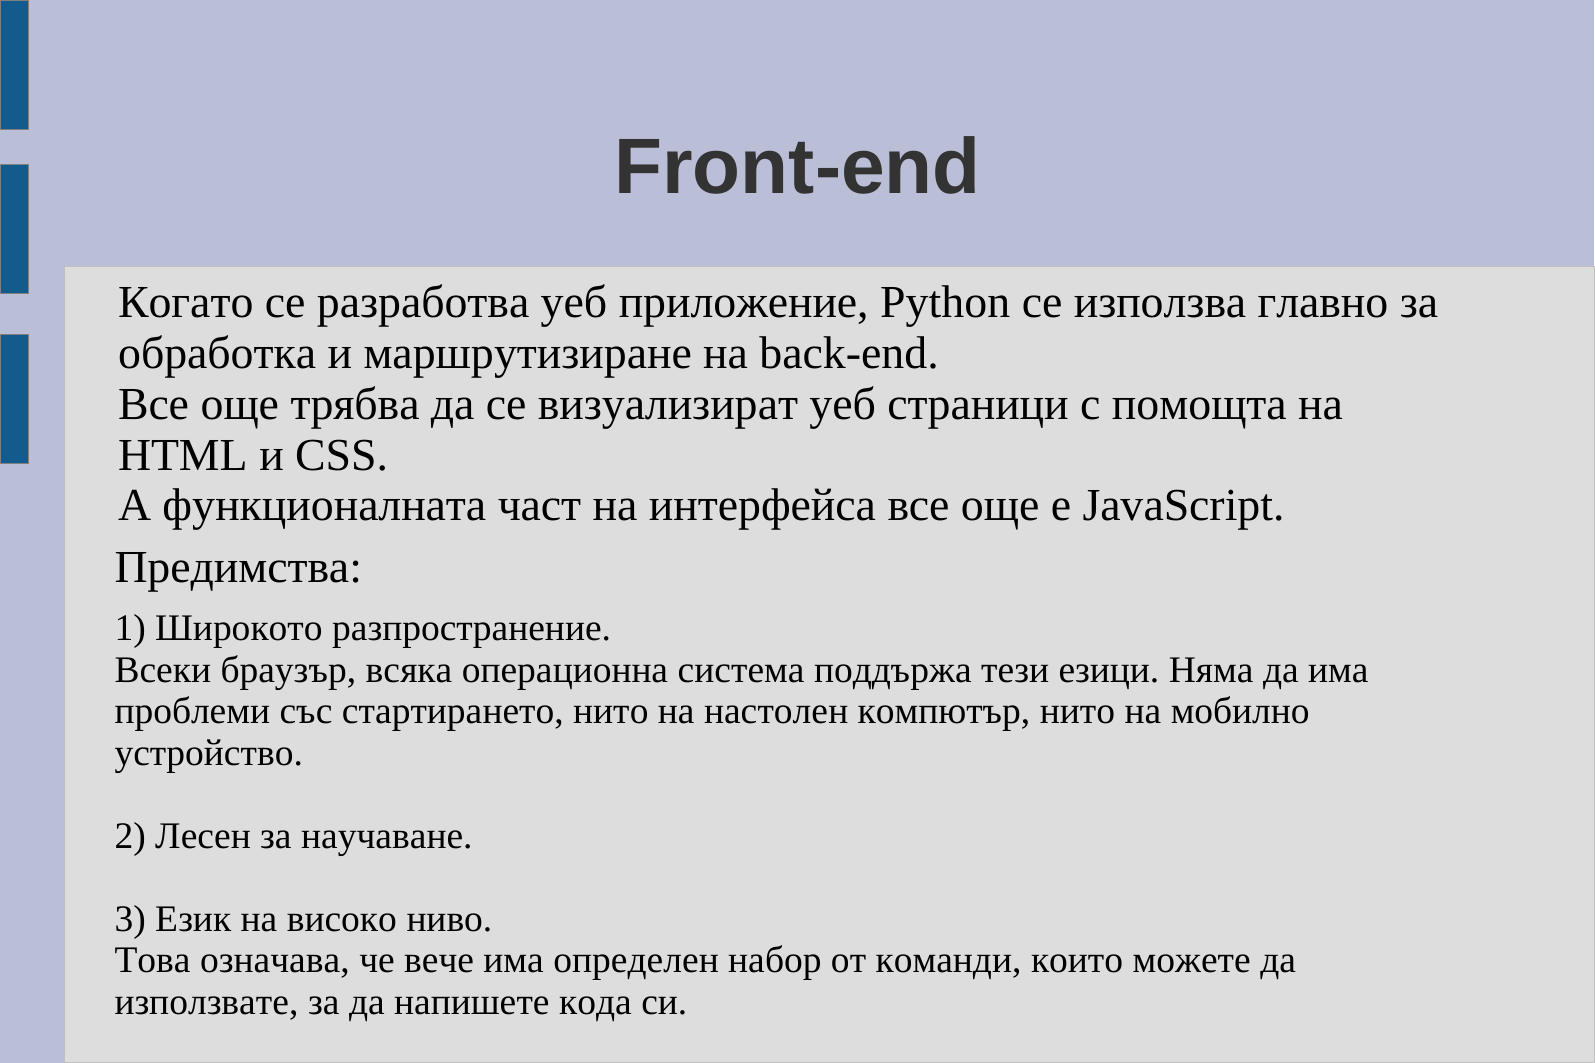

# Front-end
Когато се разработва уеб приложение, Python се използва главно за обработка и маршрутизиране на back-end.
Все още трябва да се визуализират уеб страници с помощта на HTML и CSS.
А функционалната част на интерфейса все още е JavaScript.
Предимства:
1) Широкото разпространение.
Всеки браузър, всяка операционна система поддържа тези езици. Няма да има проблеми със стартирането, нито на настолен компютър, нито на мобилно устройство.
2) Лесен за научаване.
3) Език на високо ниво.
Това означава, че вече има определен набор от команди, които можете да използвате, за да напишете кода си.